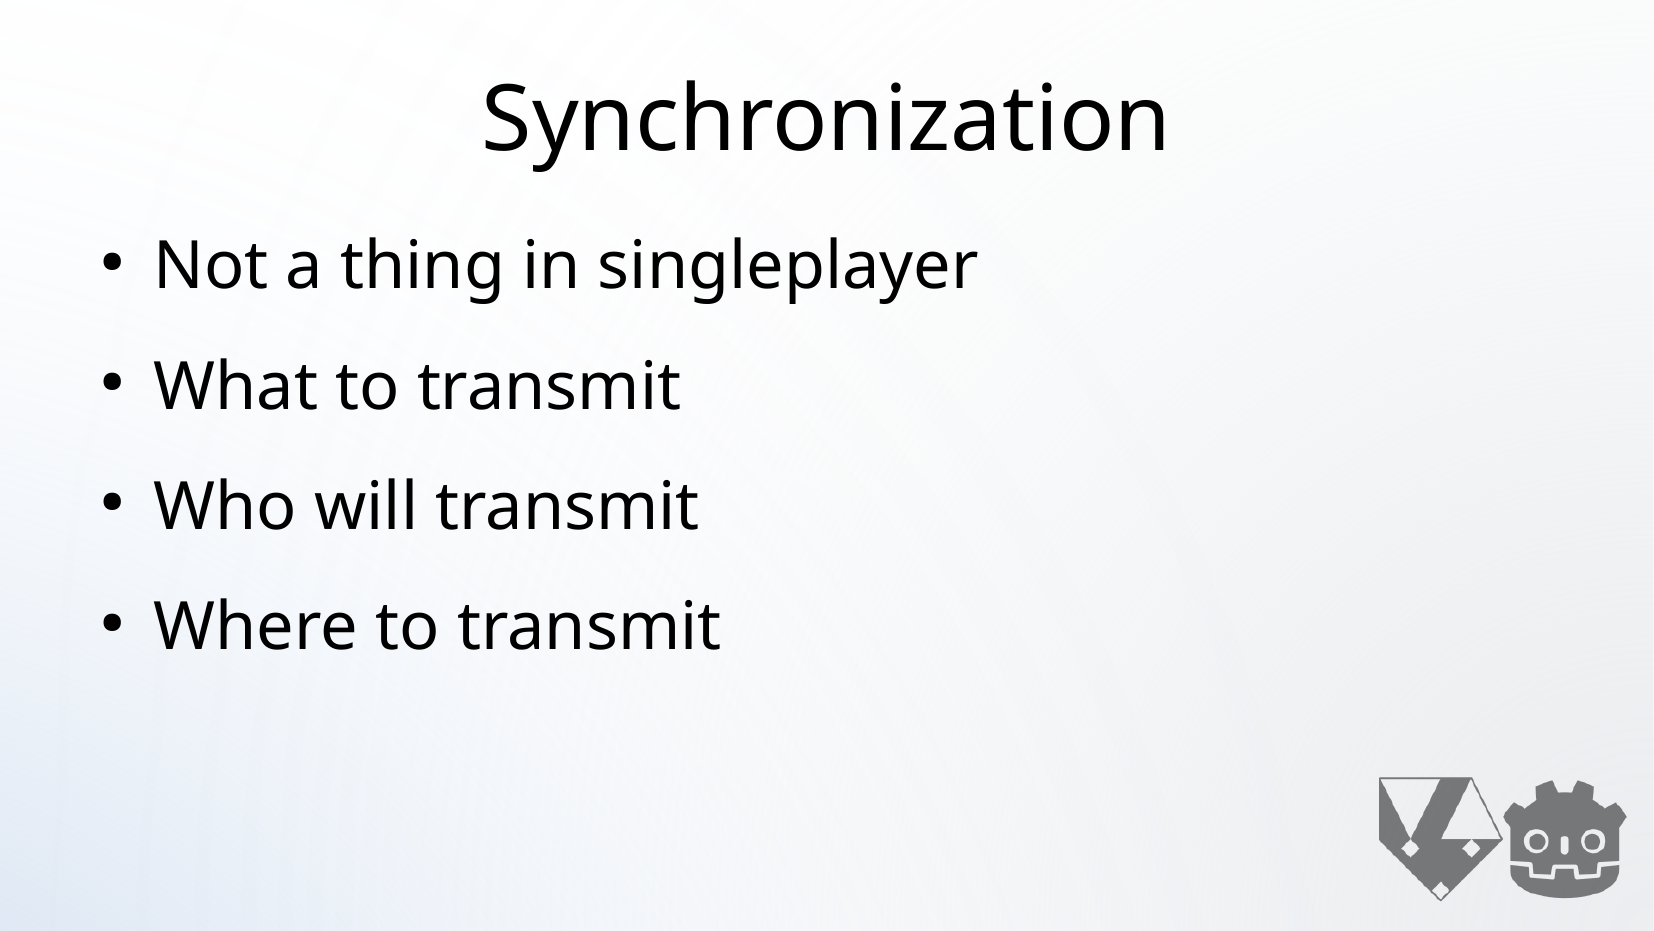

# Synchronization
Not a thing in singleplayer
What to transmit
Who will transmit
Where to transmit